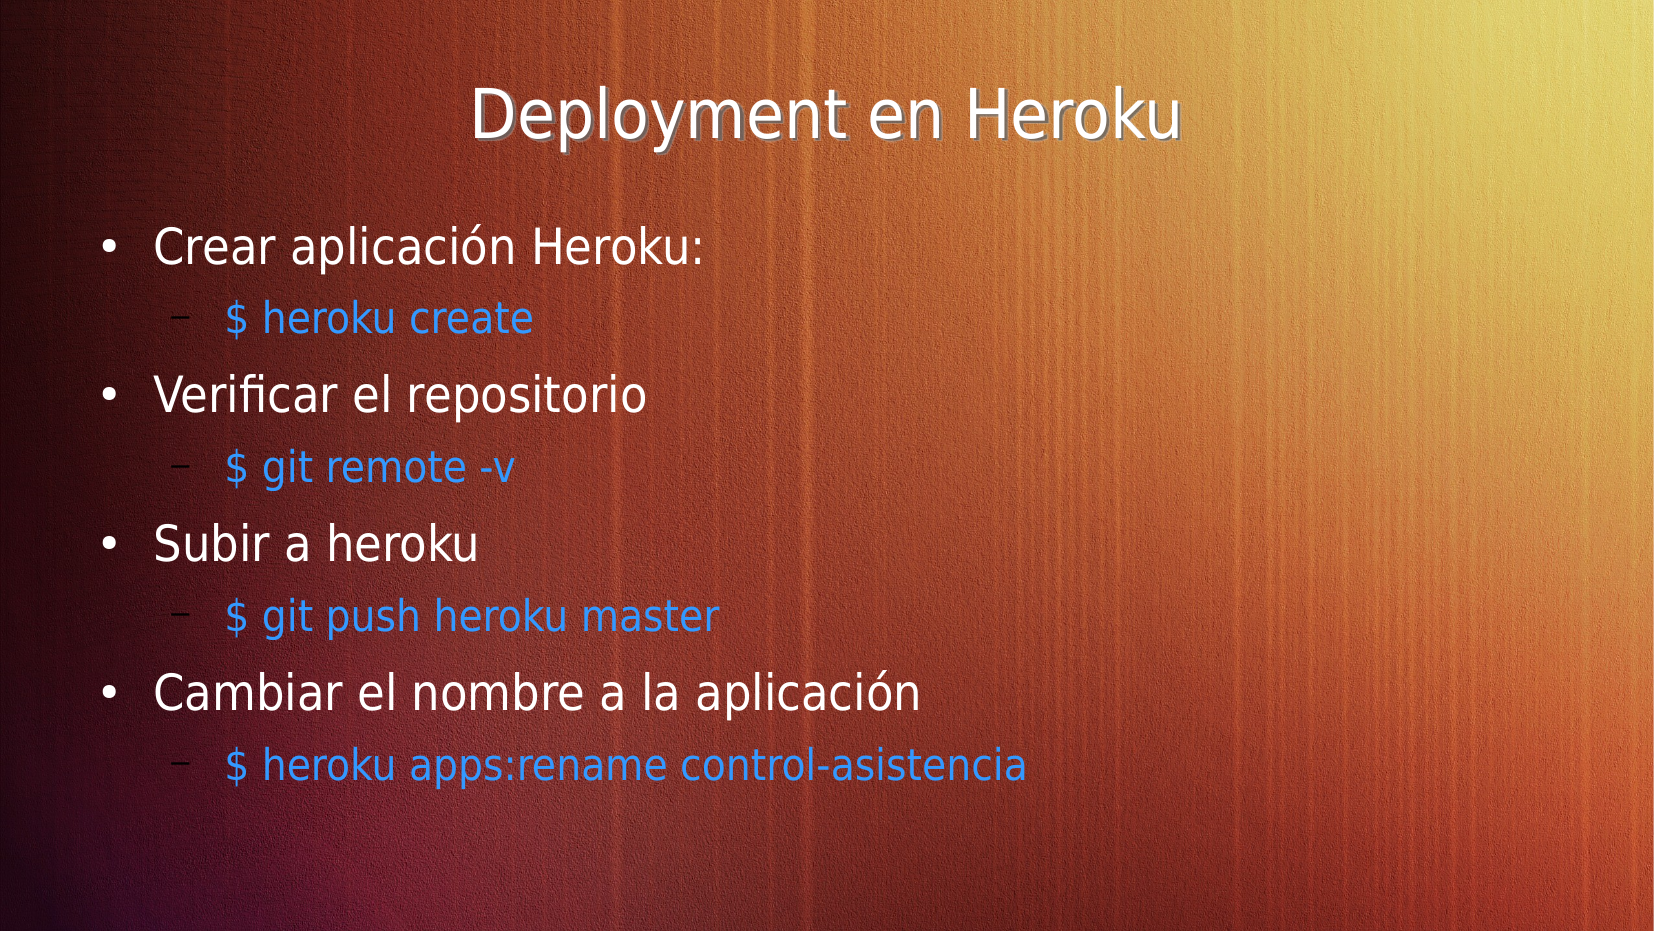

# Deployment en Heroku
Crear aplicación Heroku:
$ heroku create
Verificar el repositorio
$ git remote -v
Subir a heroku
$ git push heroku master
Cambiar el nombre a la aplicación
$ heroku apps:rename control-asistencia